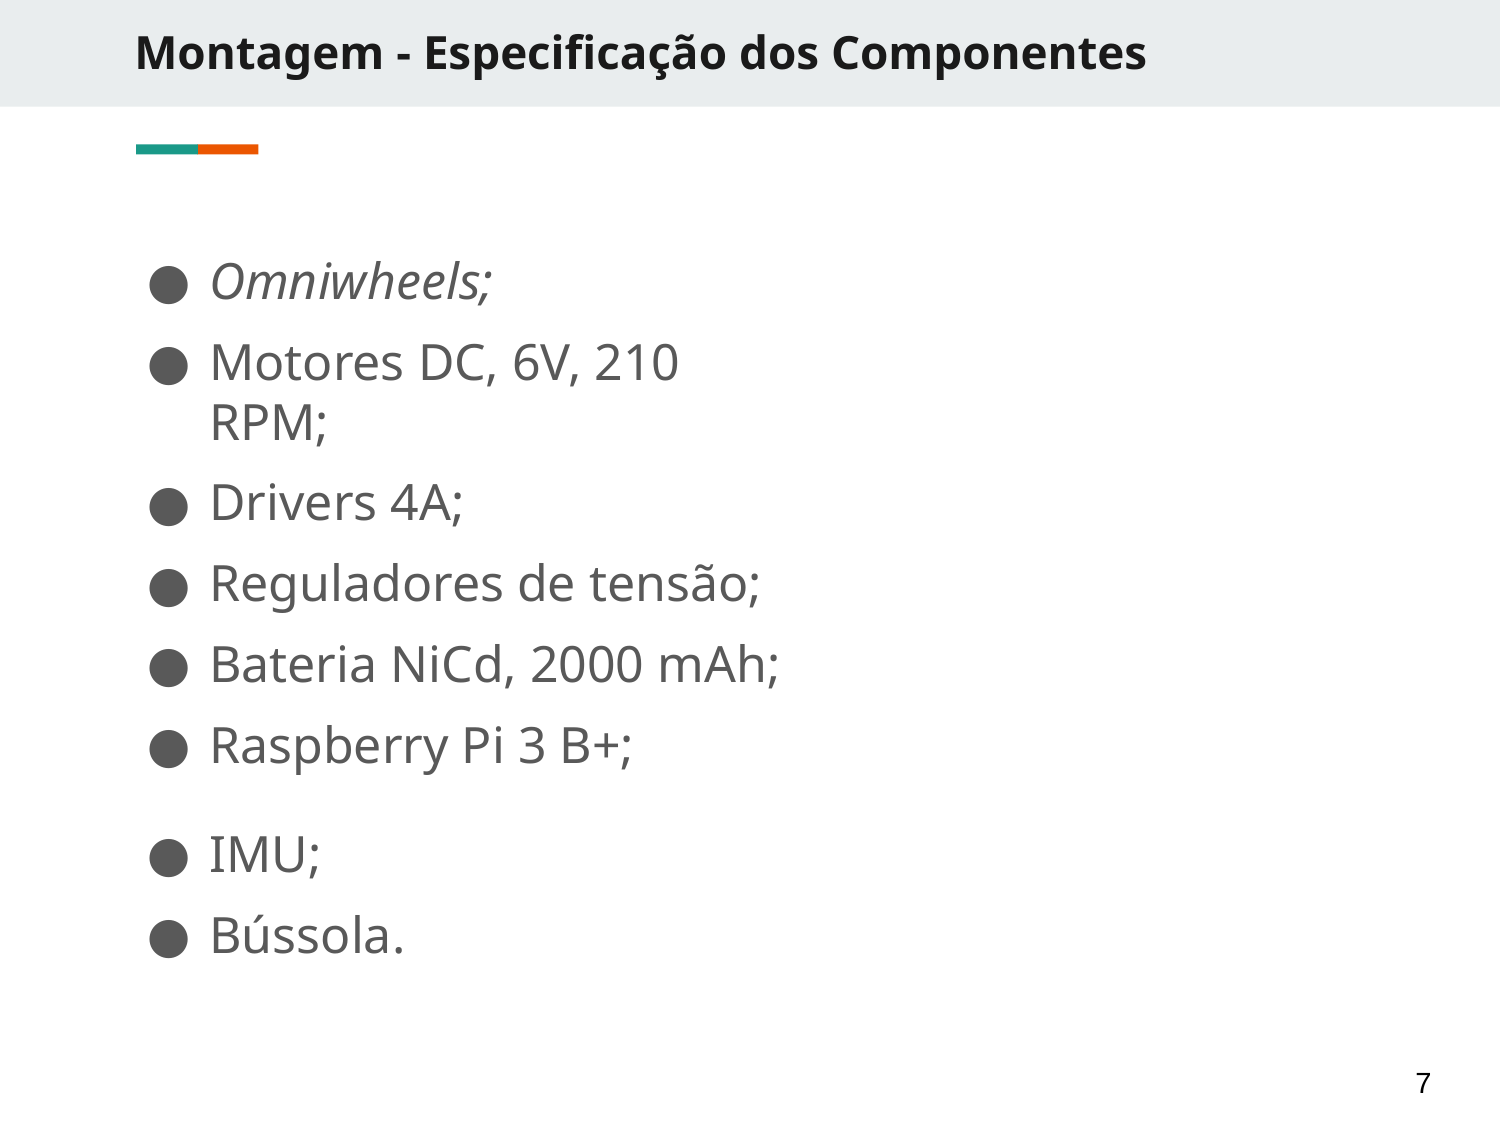

# Montagem - Especificação dos Componentes
Omniwheels;
Motores DC, 6V, 210 RPM;
Drivers 4A;
Reguladores de tensão;
Bateria NiCd, 2000 mAh;
Raspberry Pi 3 B+;
IMU;
Bússola.
7